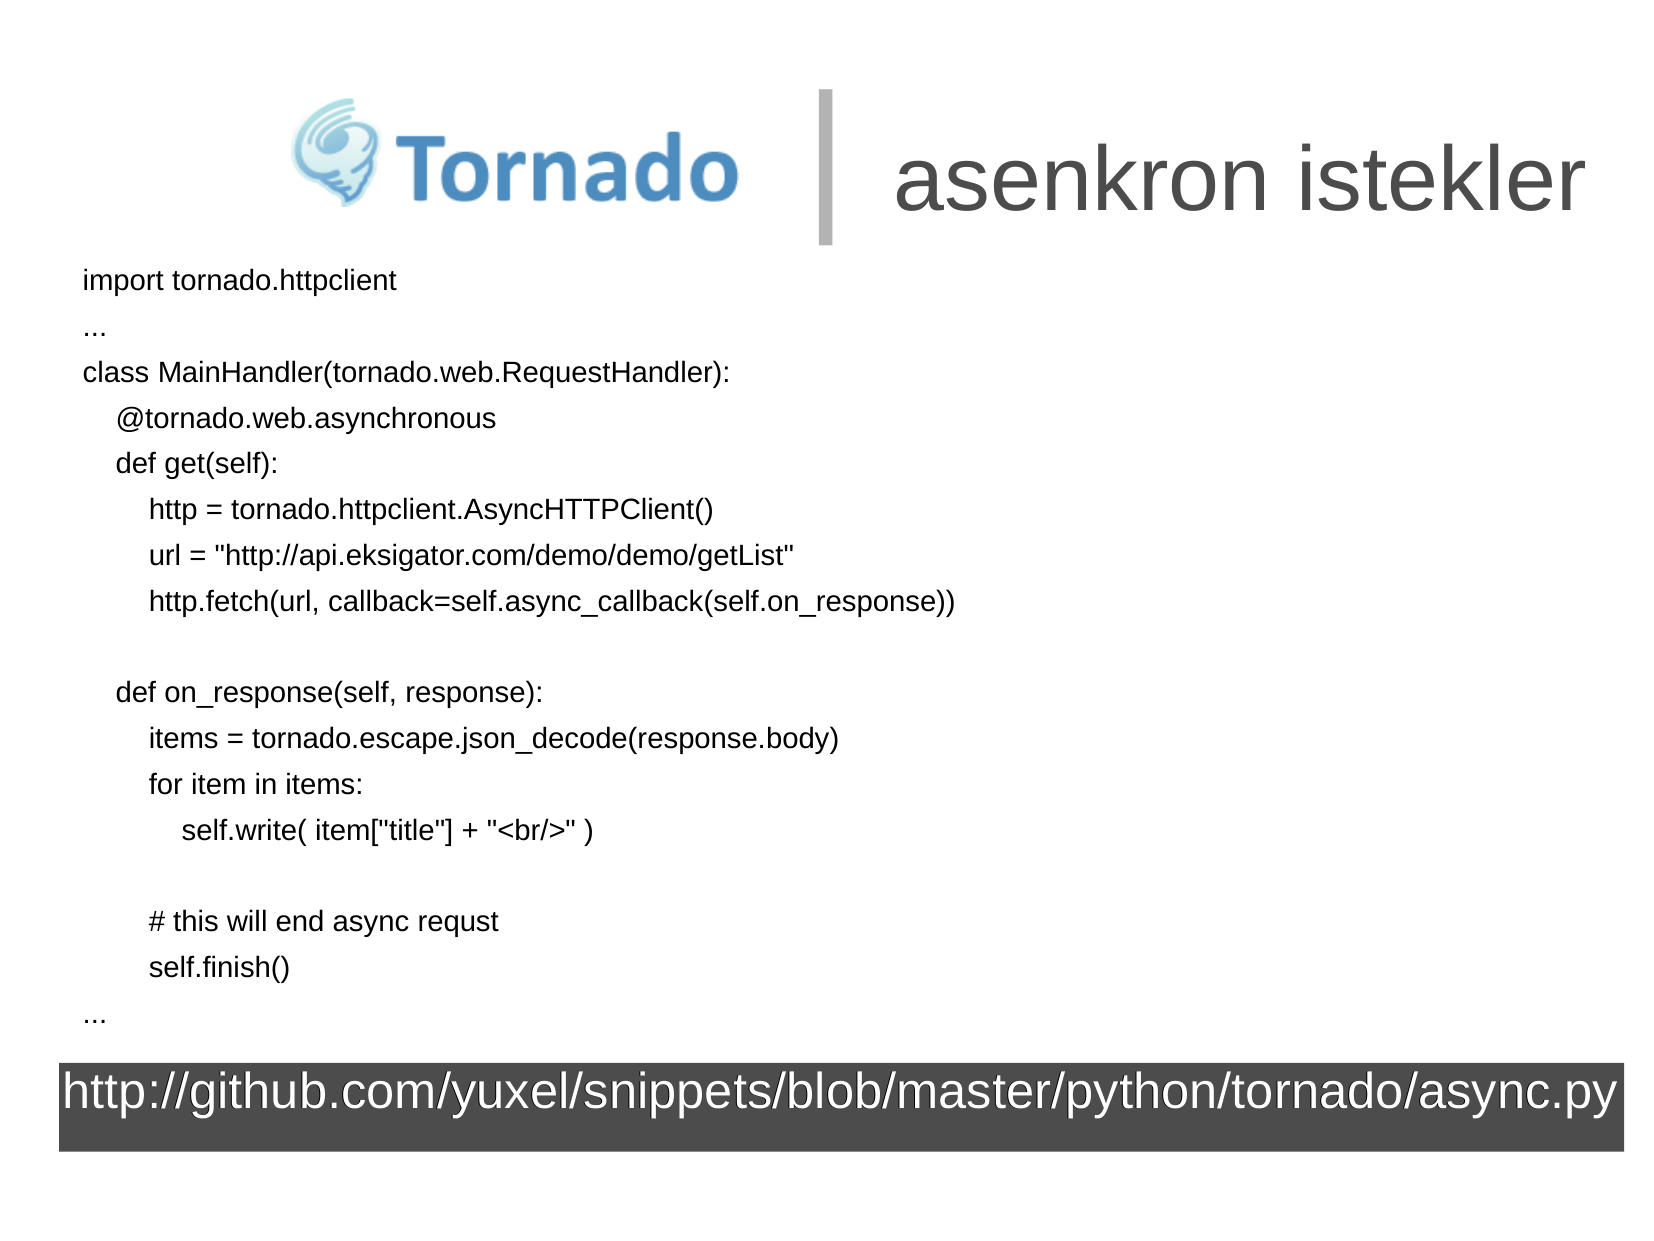

#
| asenkron istekler
import tornado.httpclient
...
class MainHandler(tornado.web.RequestHandler):
 @tornado.web.asynchronous
 def get(self):
 http = tornado.httpclient.AsyncHTTPClient()
 url = "http://api.eksigator.com/demo/demo/getList"
 http.fetch(url, callback=self.async_callback(self.on_response))
 def on_response(self, response):
 items = tornado.escape.json_decode(response.body)
 for item in items:
 self.write( item["title"] + "<br/>" )
 # this will end async requst
 self.finish()
...
http://github.com/yuxel/snippets/blob/master/python/tornado/async.py